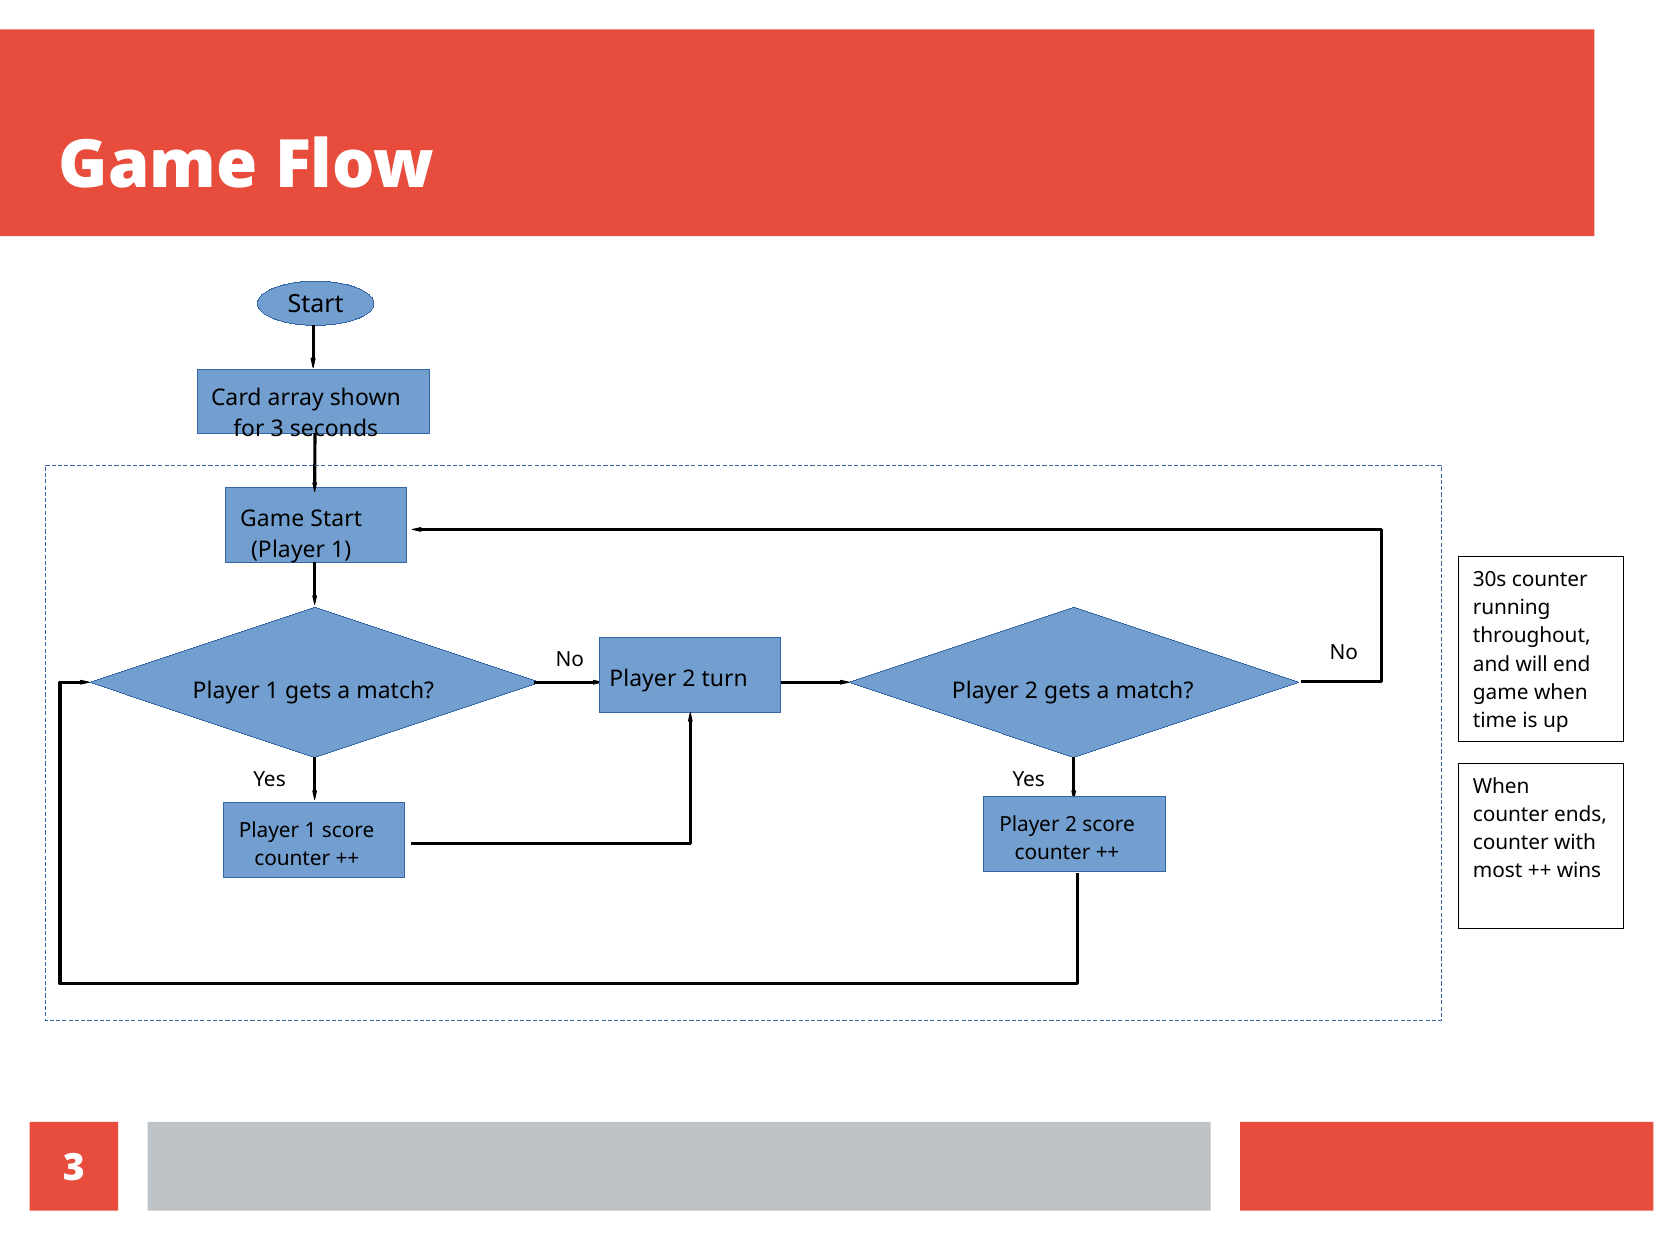

# Game Flow
Start
Card array shown for 3 seconds
Game Start
(Player 1)
30s counter running throughout, and will end game when time is up
No
No
Player 2 turn
Player 1 gets a match?
Player 2 gets a match?
Yes
Yes
When counter ends, counter with most ++ wins
Player 2 score counter ++
Player 1 score counter ++
3